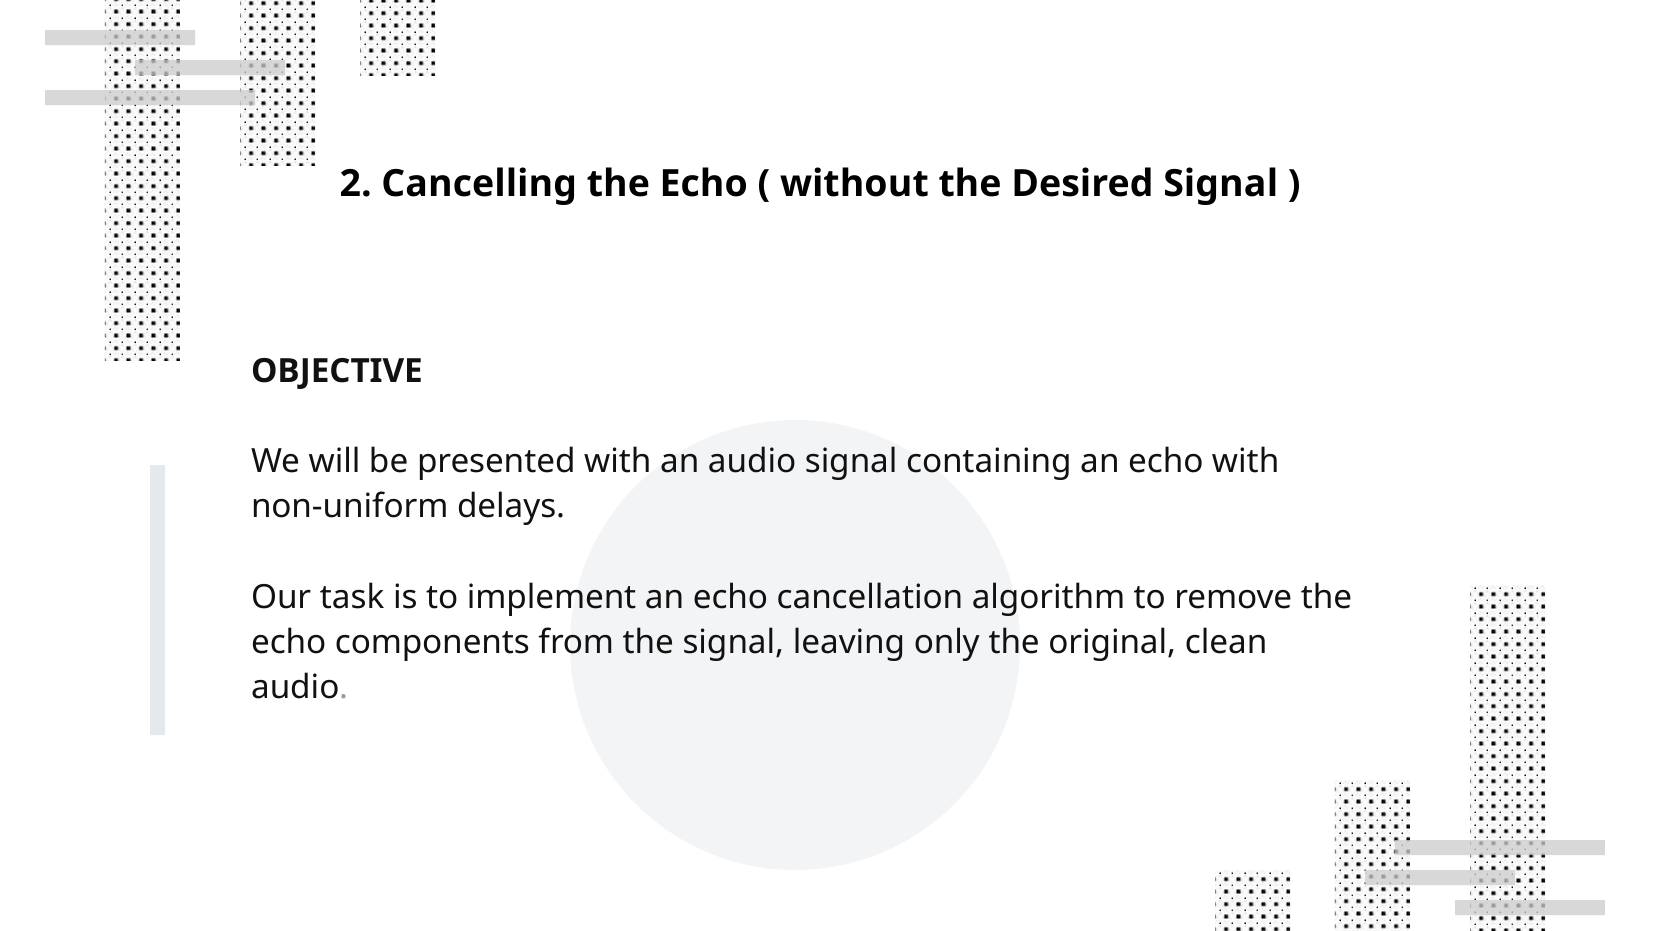

2. Cancelling the Echo ( without the Desired Signal )
OBJECTIVE
We will be presented with an audio signal containing an echo with non-uniform delays.
Our task is to implement an echo cancellation algorithm to remove the echo components from the signal, leaving only the original, clean audio.
.